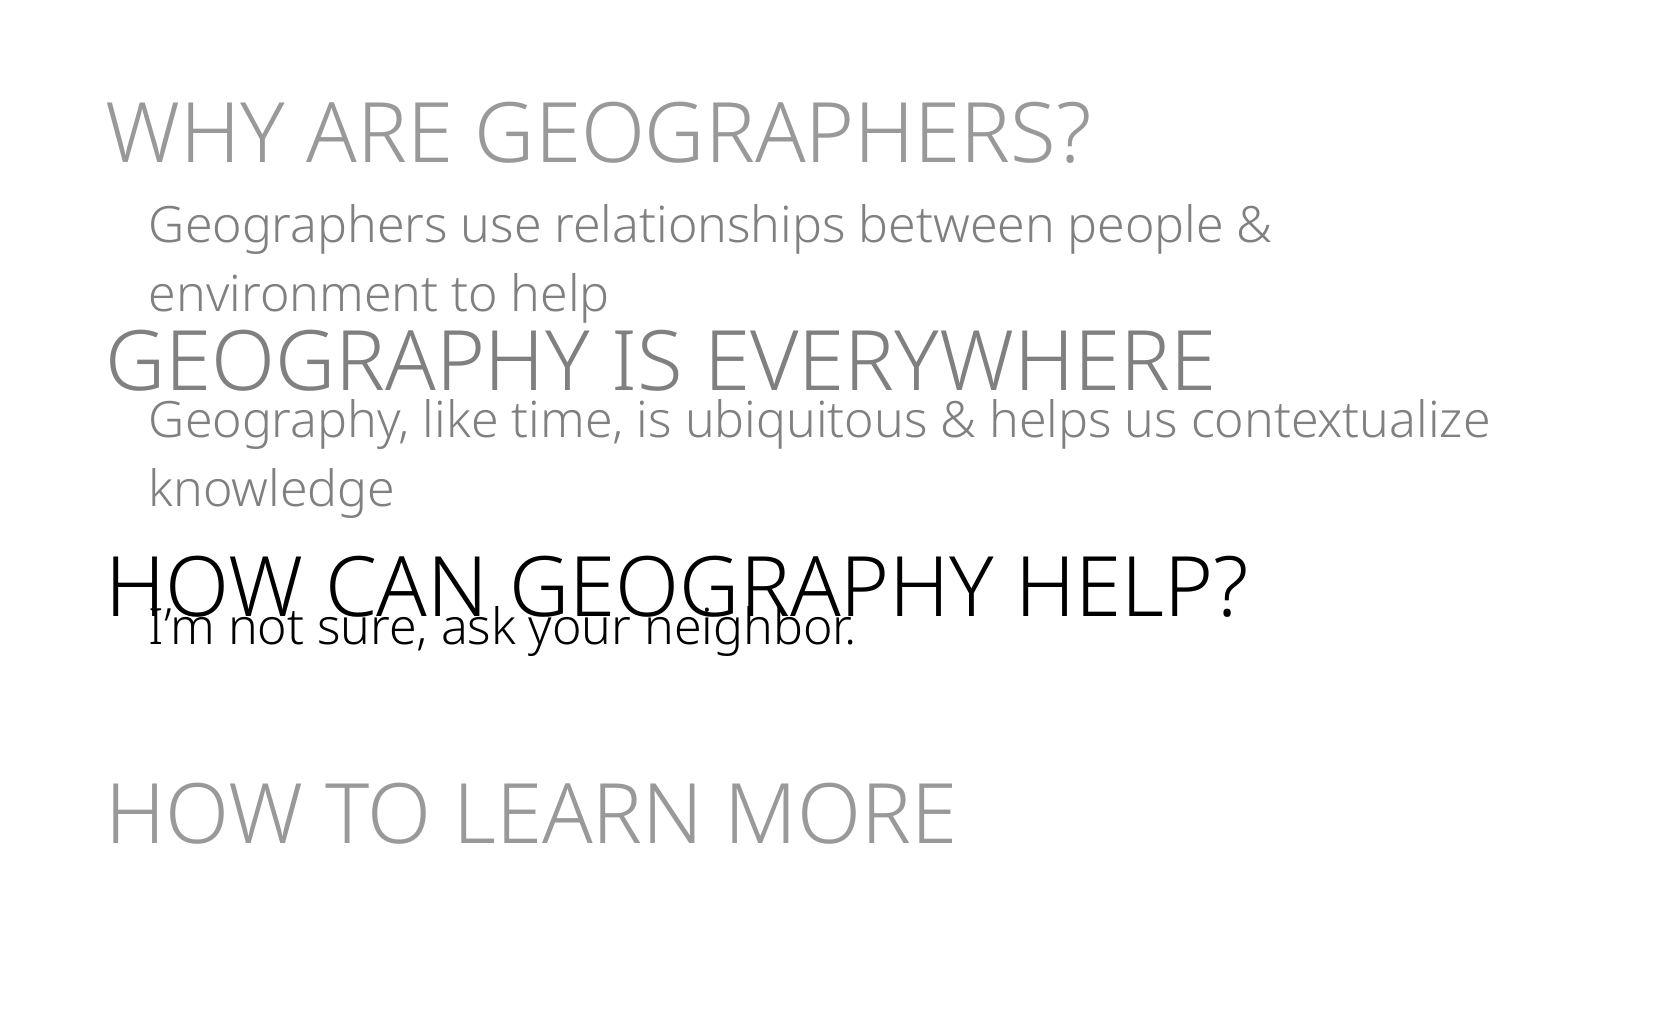

WHY ARE GEOGRAPHERS?
GEOGRAPHY IS EVERYWHERE
HOW CAN GEOGRAPHY HELP?
HOW TO LEARN MORE
Geographers use relationships between people & environment to help
Geography, like time, is ubiquitous & helps us contextualize knowledge
I’m not sure, ask your neighbor.